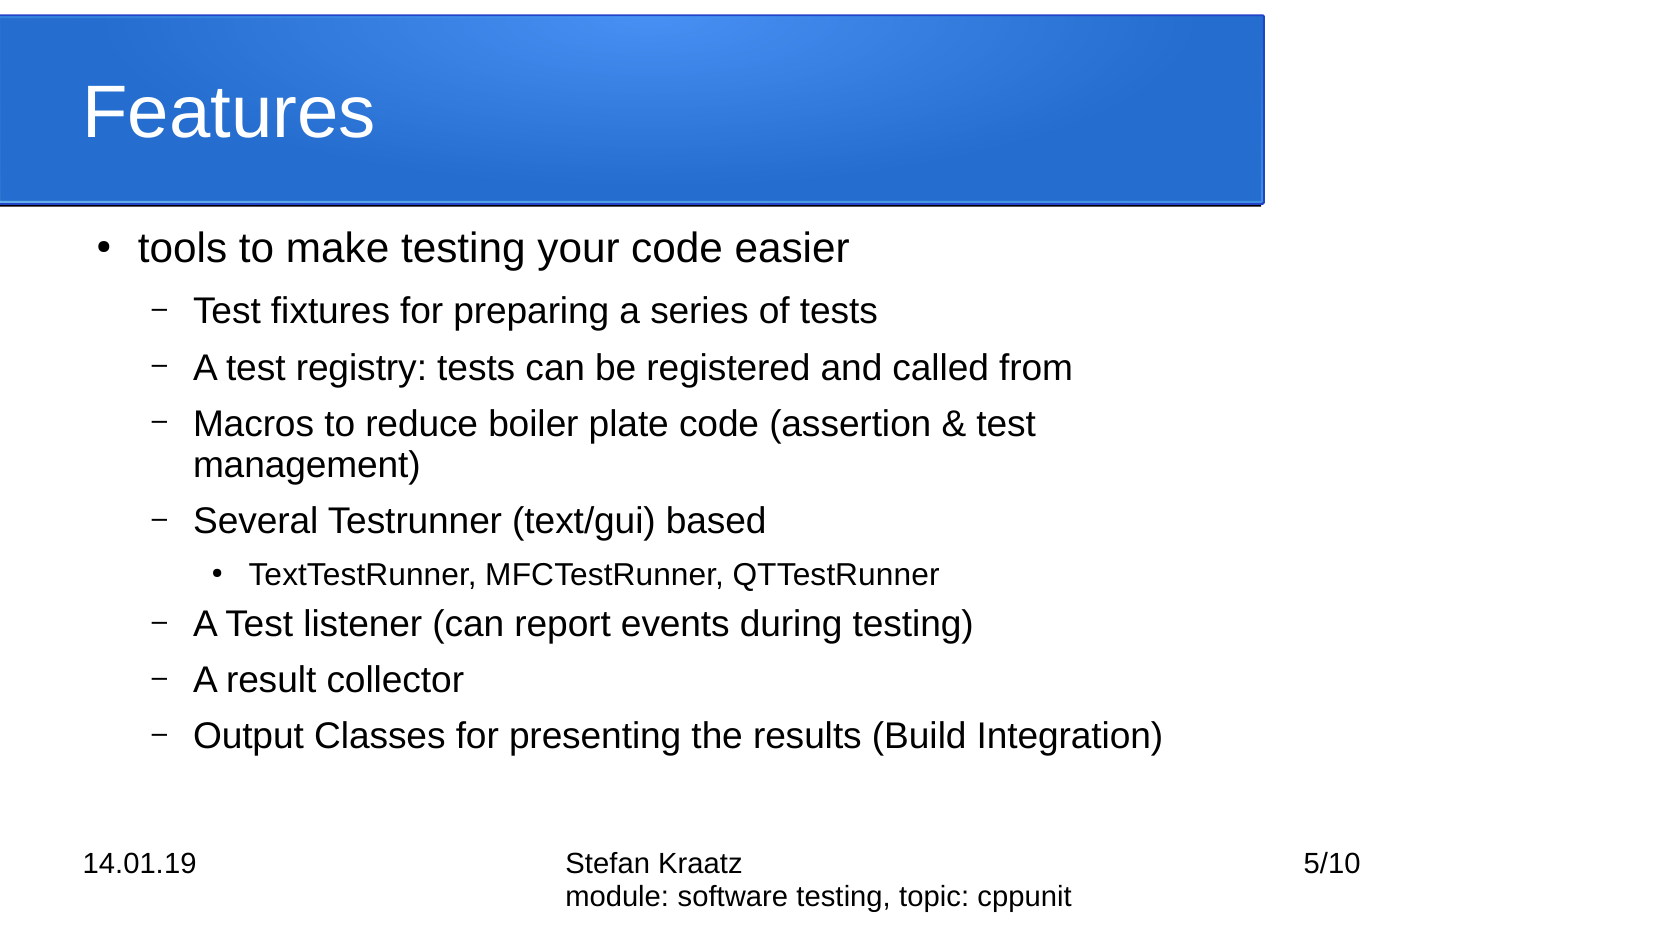

# Features
tools to make testing your code easier
Test fixtures for preparing a series of tests
A test registry: tests can be registered and called from
Macros to reduce boiler plate code (assertion & test
management)
Several Testrunner (text/gui) based
TextTestRunner, MFCTestRunner, QTTestRunner
A Test listener (can report events during testing)
A result collector
Output Classes for presenting the results (Build Integration)